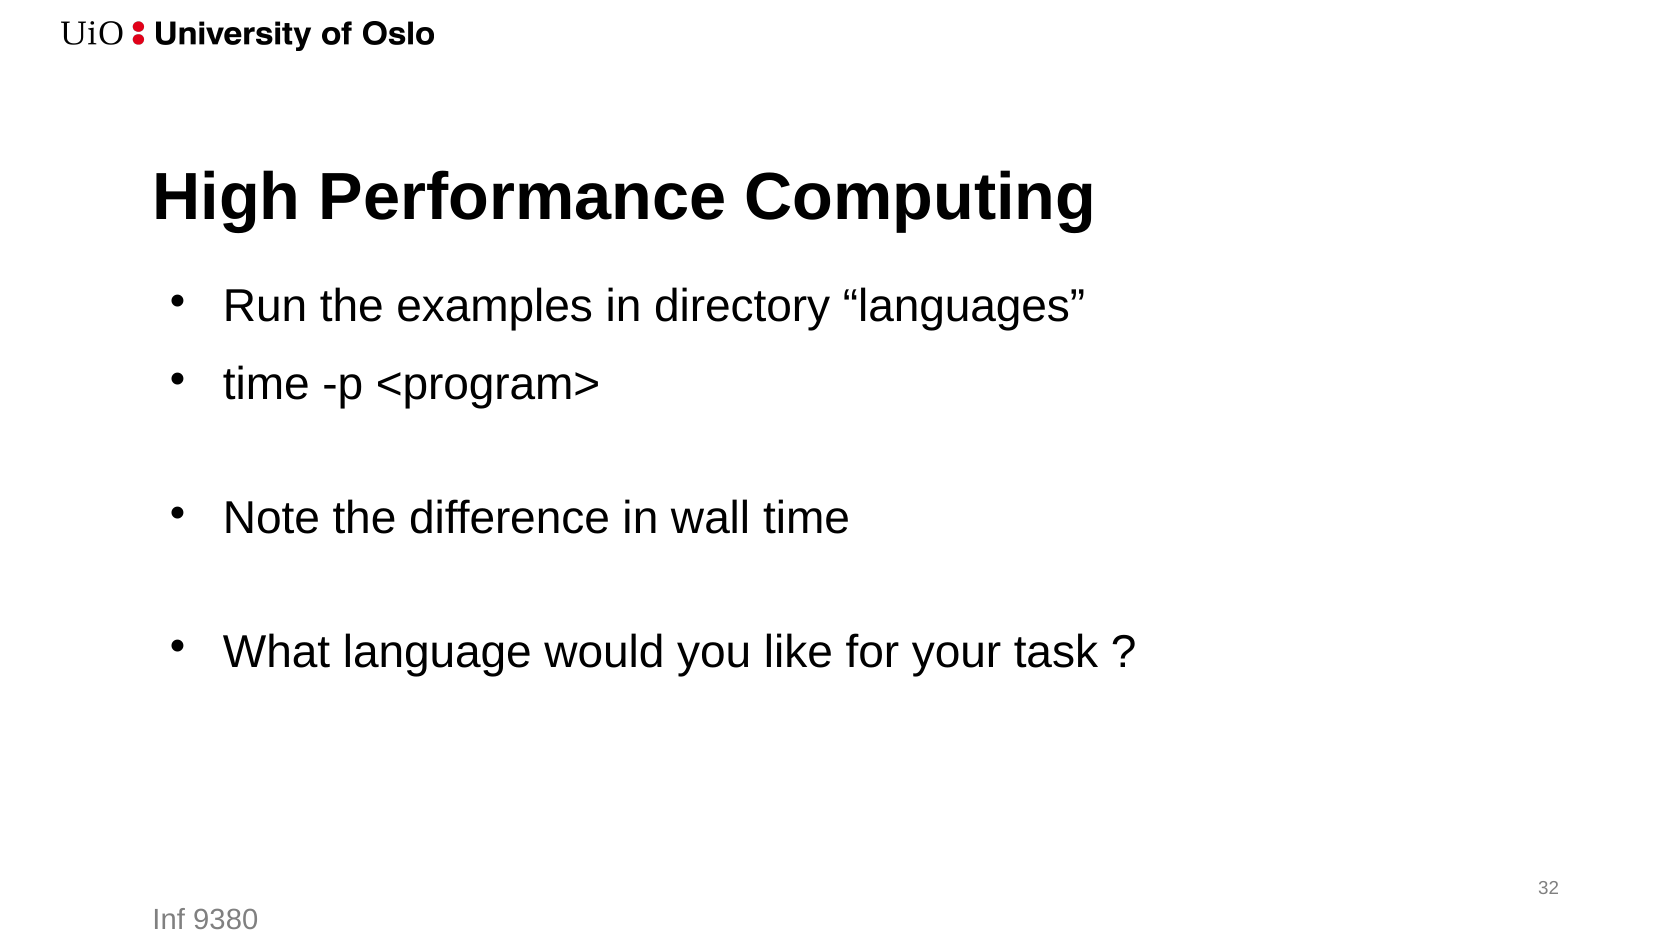

High Performance Computing
Run the examples in directory “languages”
time -p <program>
Note the difference in wall time
What language would you like for your task ?
Inf 9380